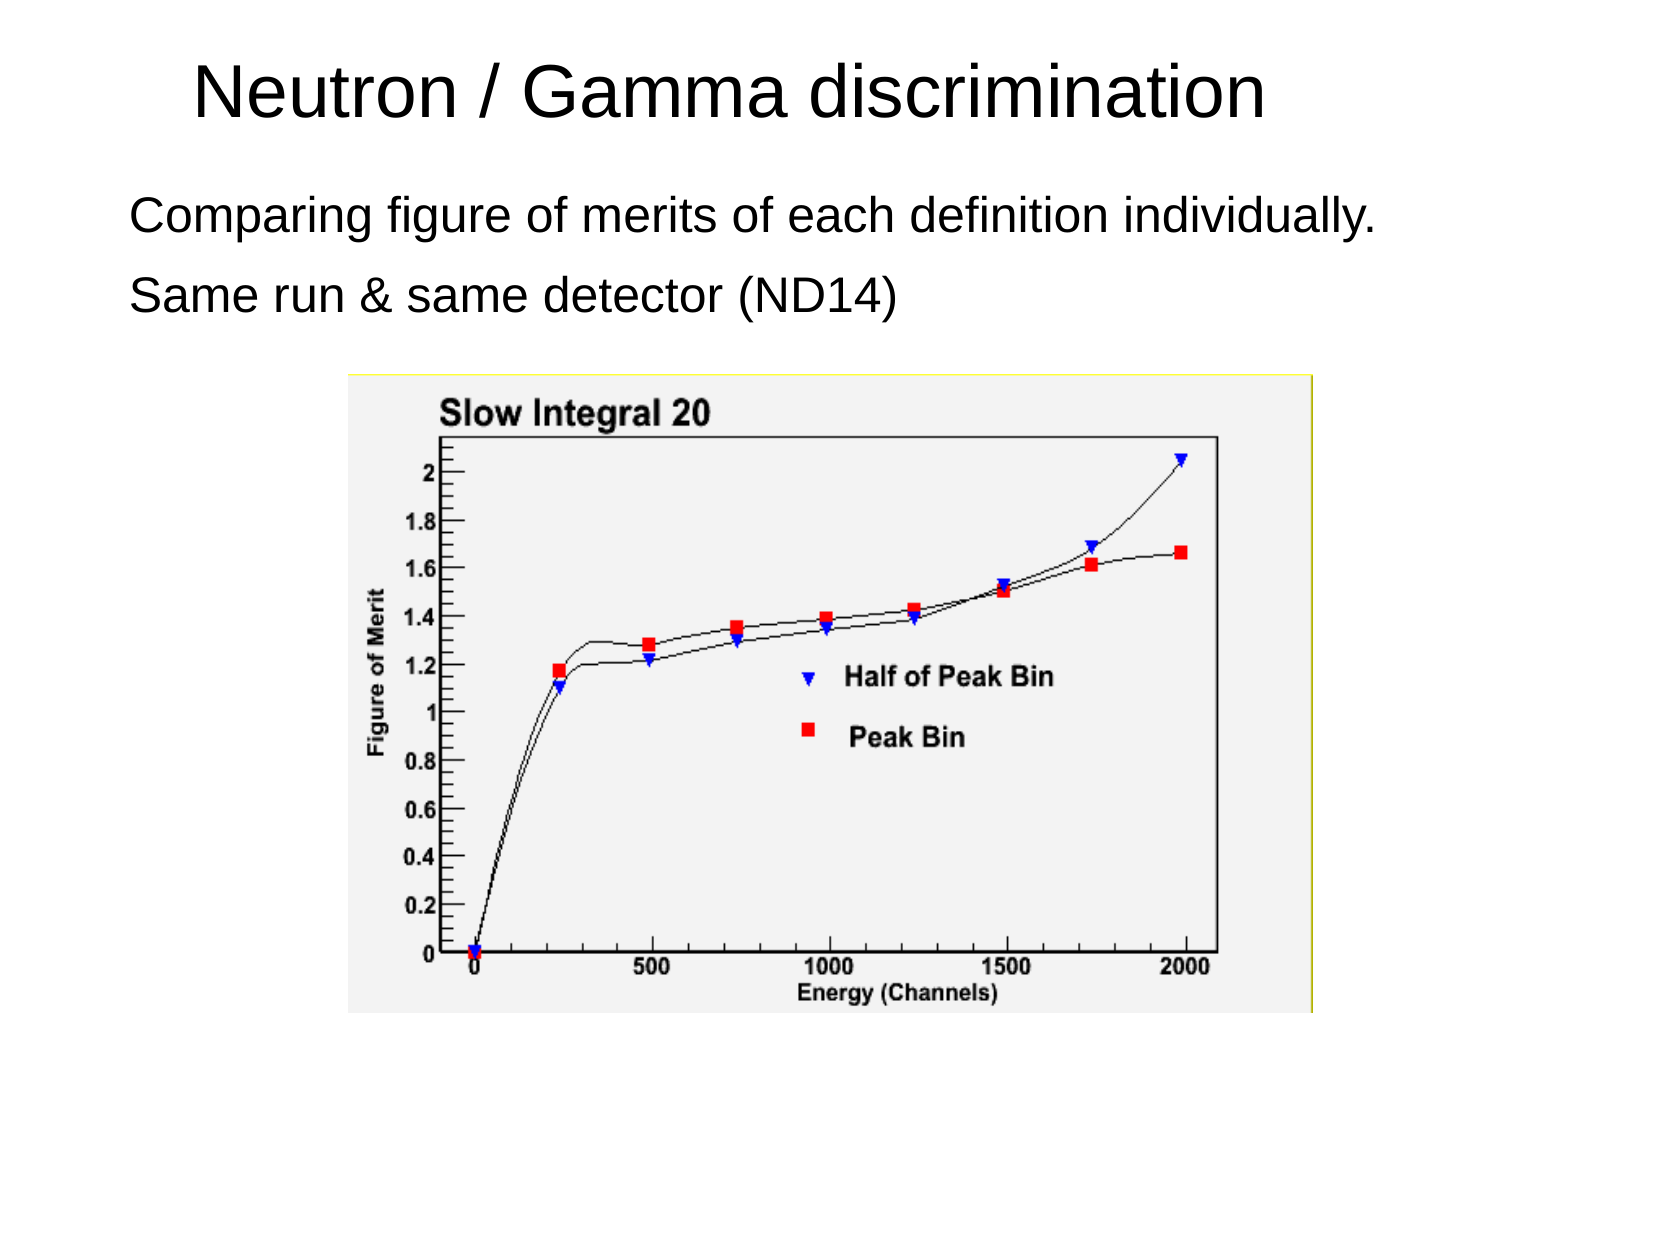

Neutron / Gamma discrimination
Comparing figure of merits of each definition individually.
Same run & same detector (ND14)